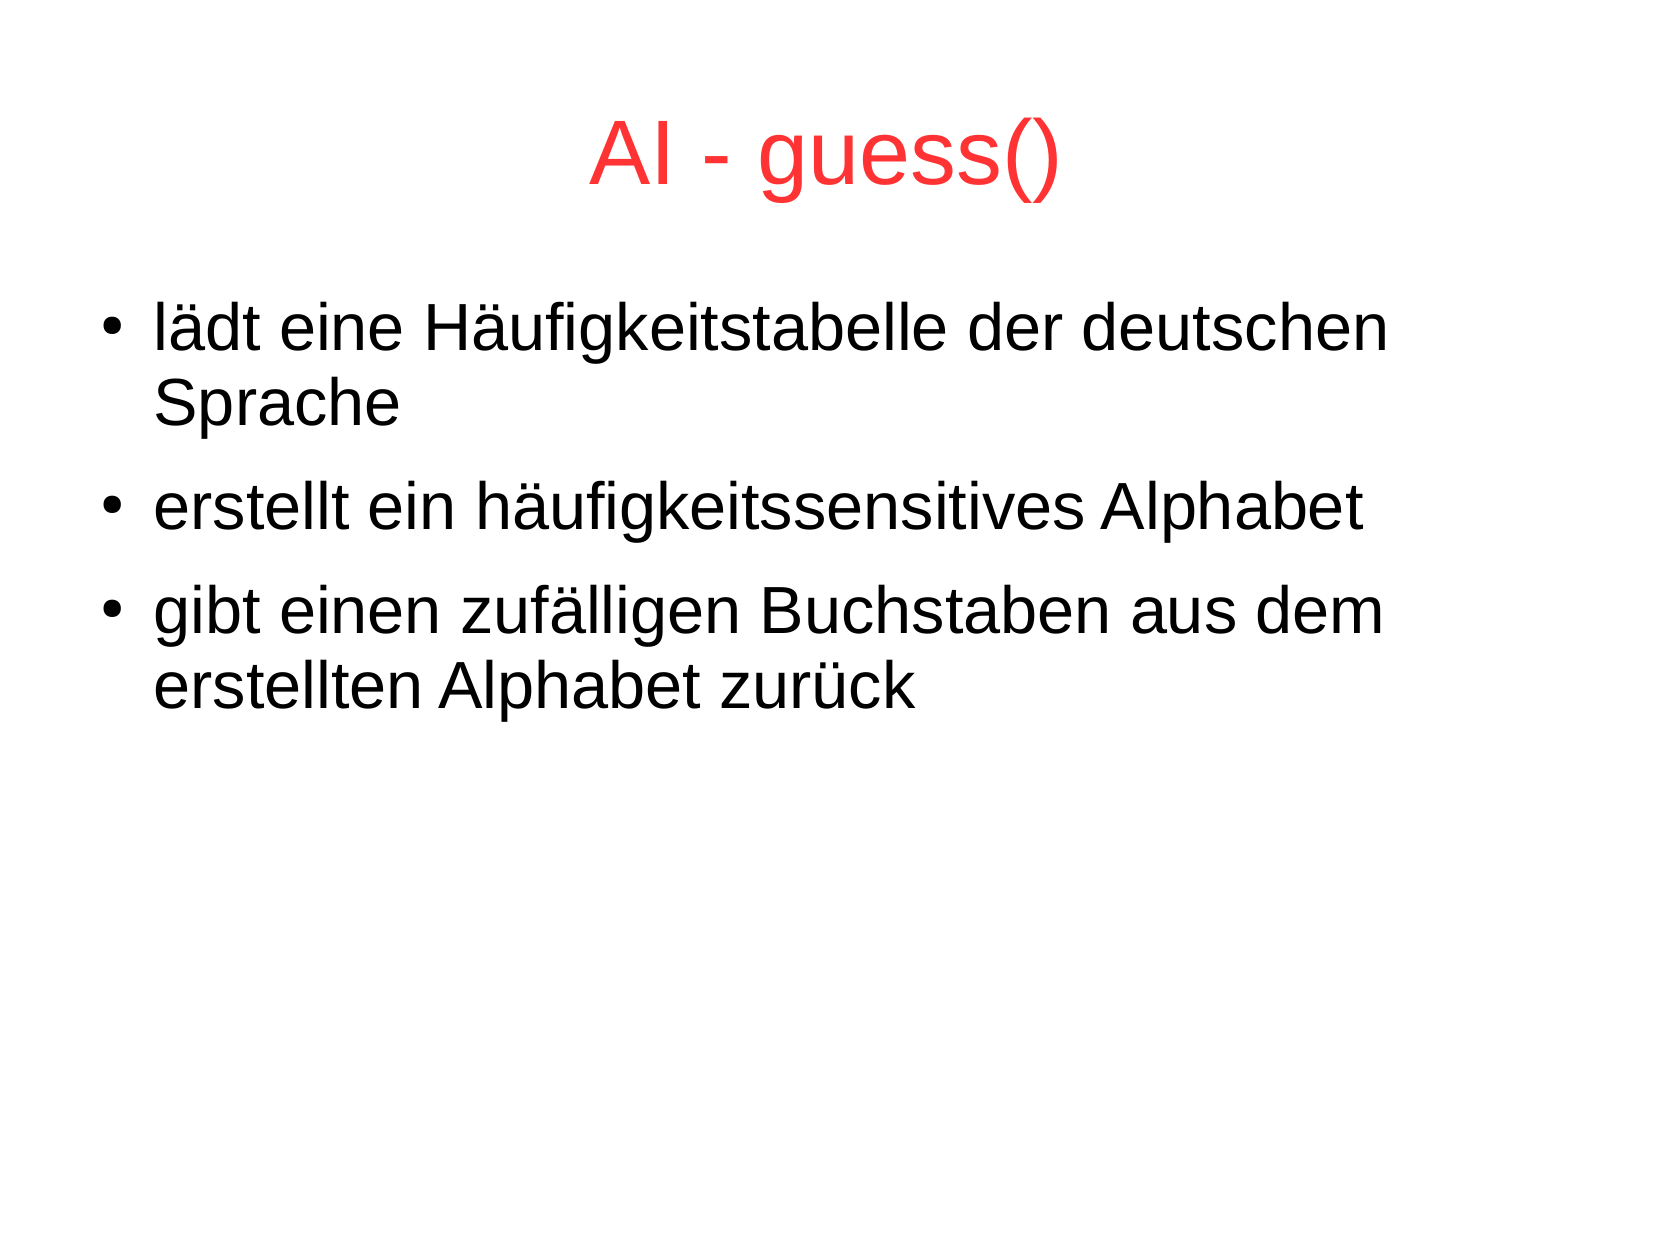

# AI - guess()
lädt eine Häufigkeitstabelle der deutschen Sprache
erstellt ein häufigkeitssensitives Alphabet
gibt einen zufälligen Buchstaben aus dem erstellten Alphabet zurück